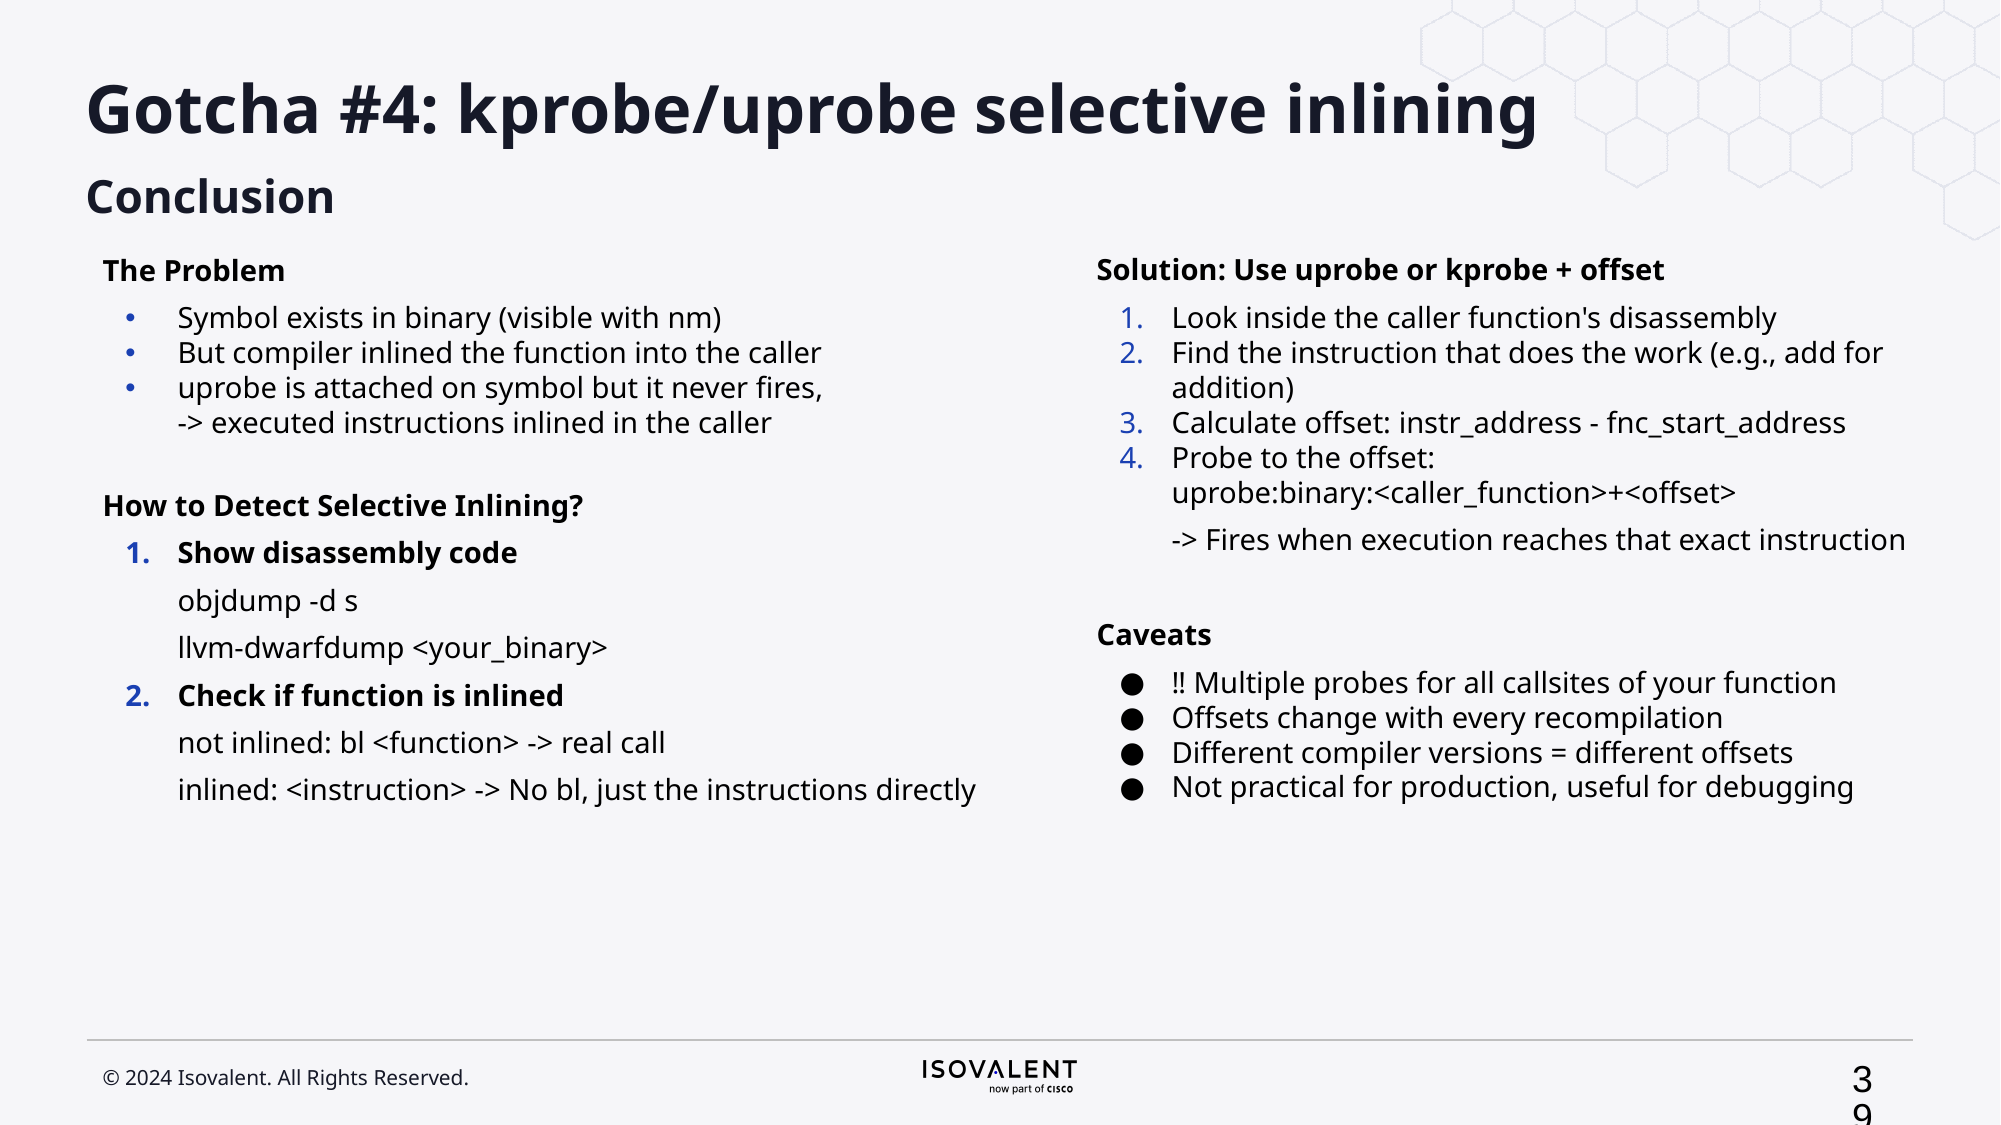

# Gotcha #4: kprobe/uprobe selective inlining
Conclusion
Solution: Use uprobe or kprobe + offset
Look inside the caller function's disassembly
Find the instruction that does the work (e.g., add for addition)
Calculate offset: instr_address - fnc_start_address
Probe to the offset: uprobe:binary:<caller_function>+<offset>
-> Fires when execution reaches that exact instruction
Caveats
‼️ Multiple probes for all callsites of your function
Offsets change with every recompilation
Different compiler versions = different offsets
Not practical for production, useful for debugging
The Problem
Symbol exists in binary (visible with nm)
But compiler inlined the function into the caller
uprobe is attached on symbol but it never fires,
-> executed instructions inlined in the caller
How to Detect Selective Inlining?
Show disassembly code
objdump -d s
llvm-dwarfdump <your_binary>
Check if function is inlined
not inlined: bl <function> -> real call
inlined: <instruction> -> No bl, just the instructions directly